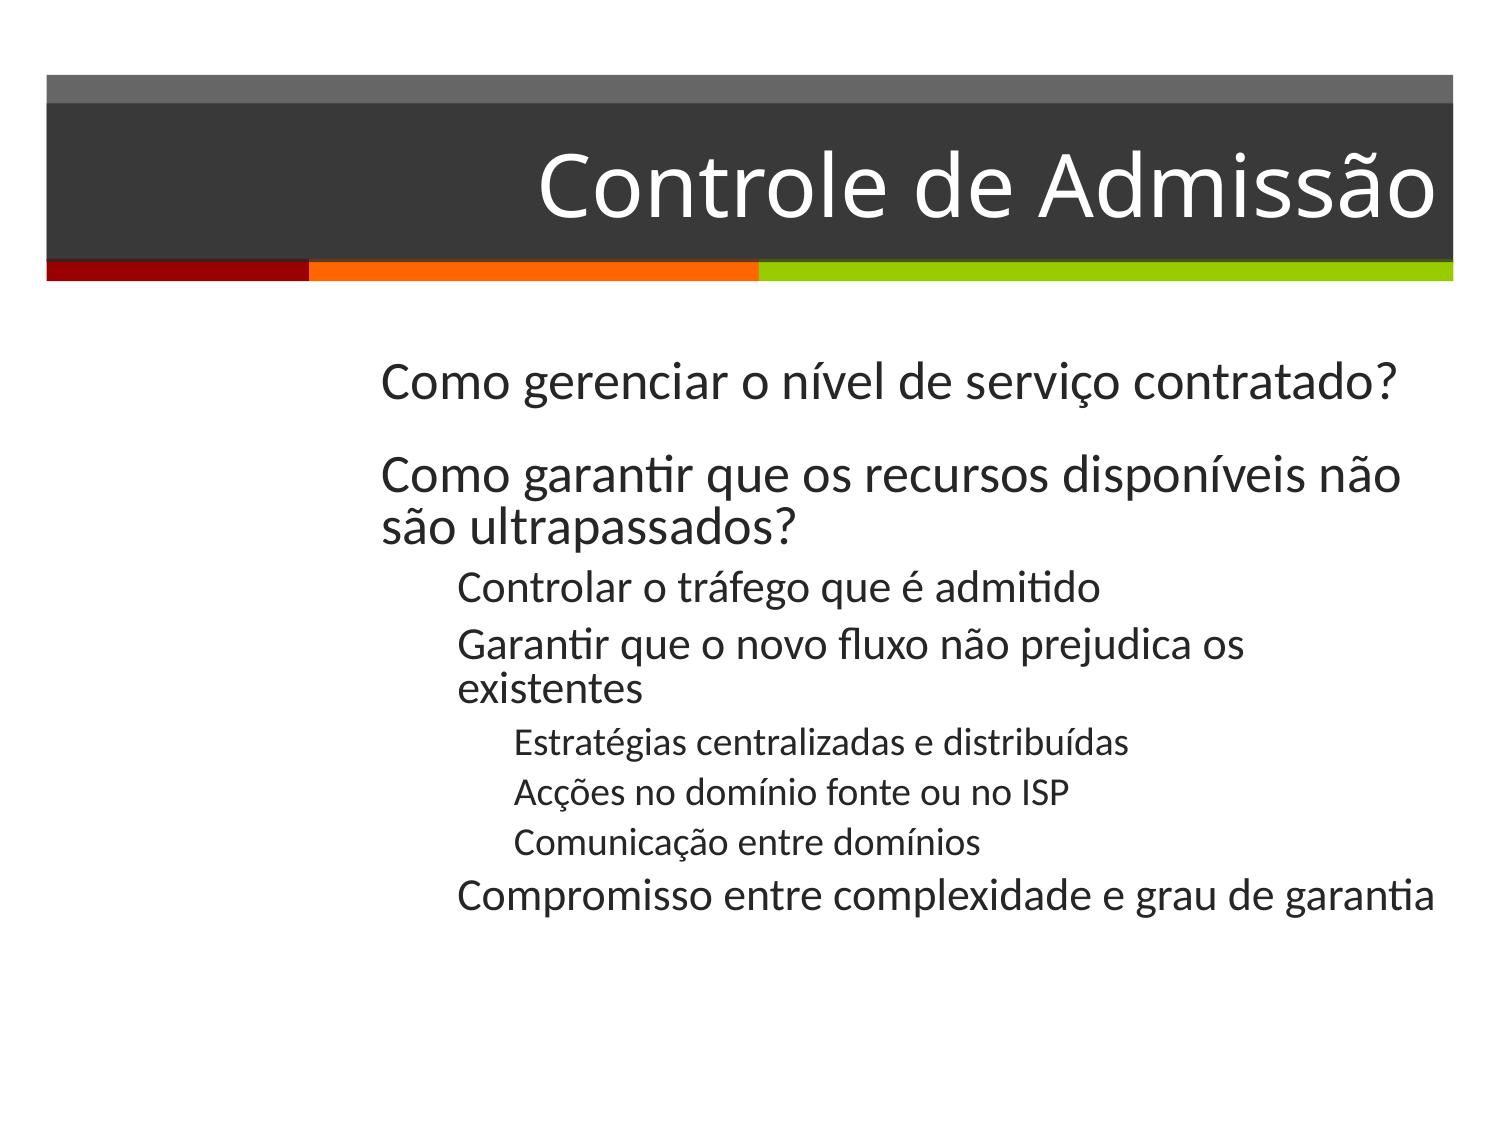

# Controle de Admissão
Como gerenciar o nível de serviço contratado?
Como garantir que os recursos disponíveis não são ultrapassados?
Controlar o tráfego que é admitido
Garantir que o novo fluxo não prejudica os existentes
Estratégias centralizadas e distribuídas
Acções no domínio fonte ou no ISP
Comunicação entre domínios
Compromisso entre complexidade e grau de garantia